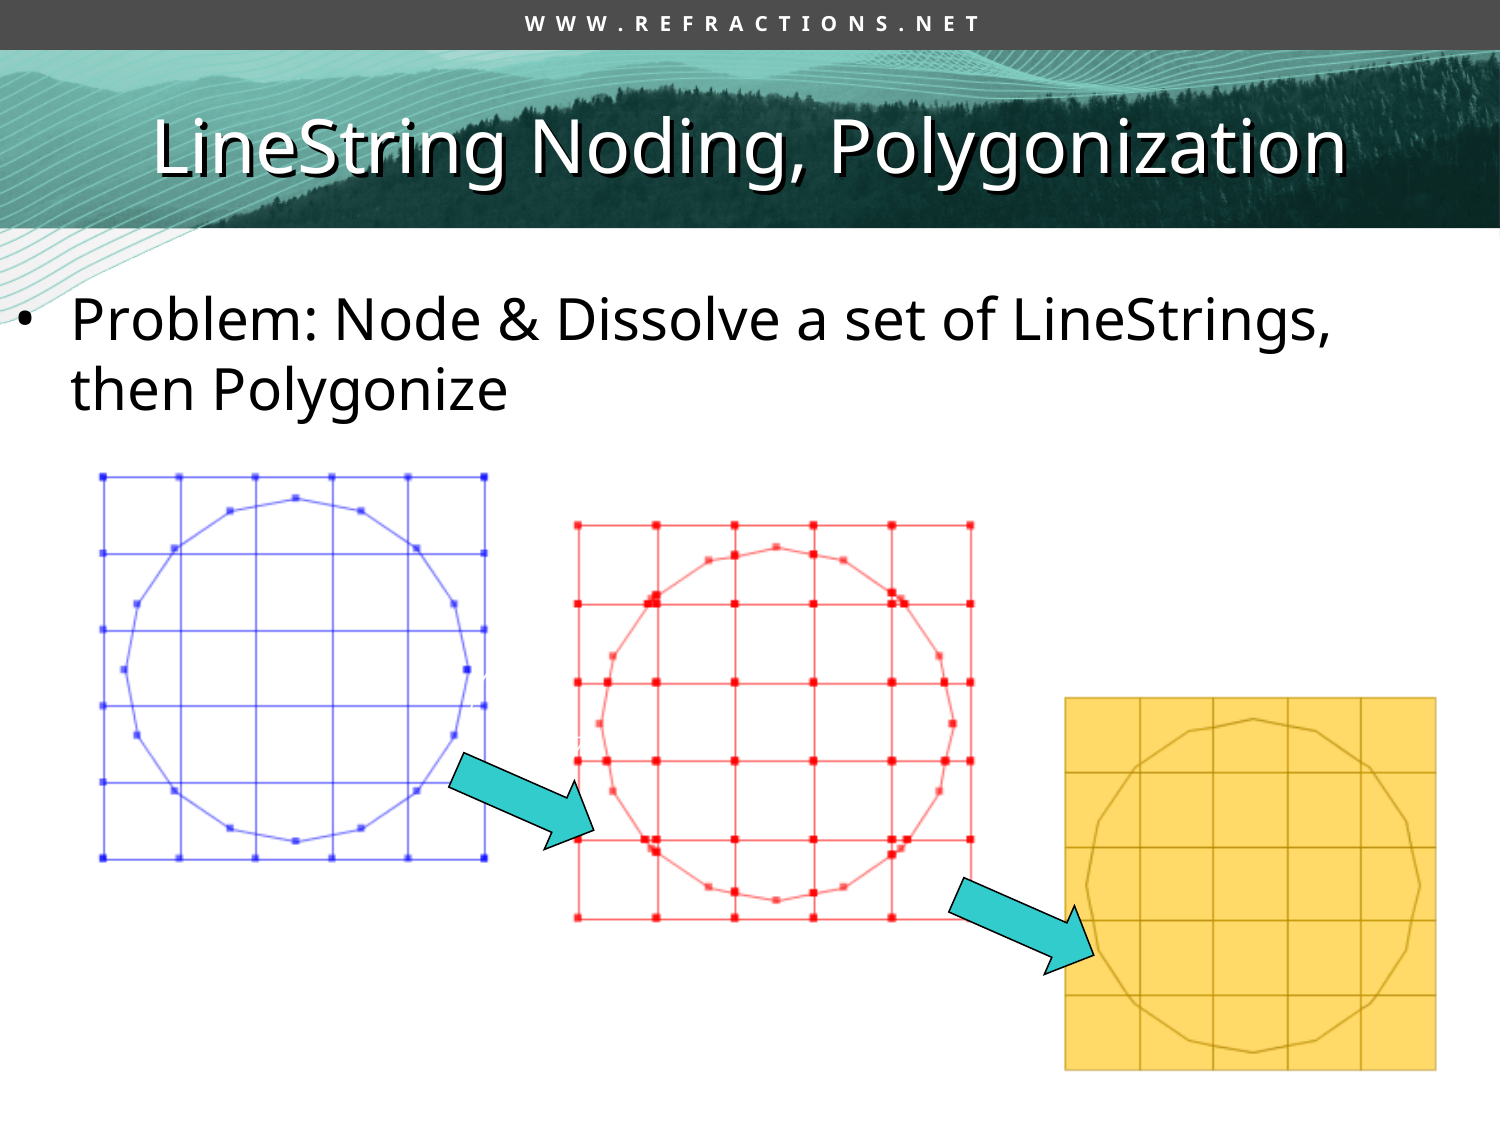

# LineString Noding, Polygonization
Problem: Node & Dissolve a set of LineStrings, then Polygonize